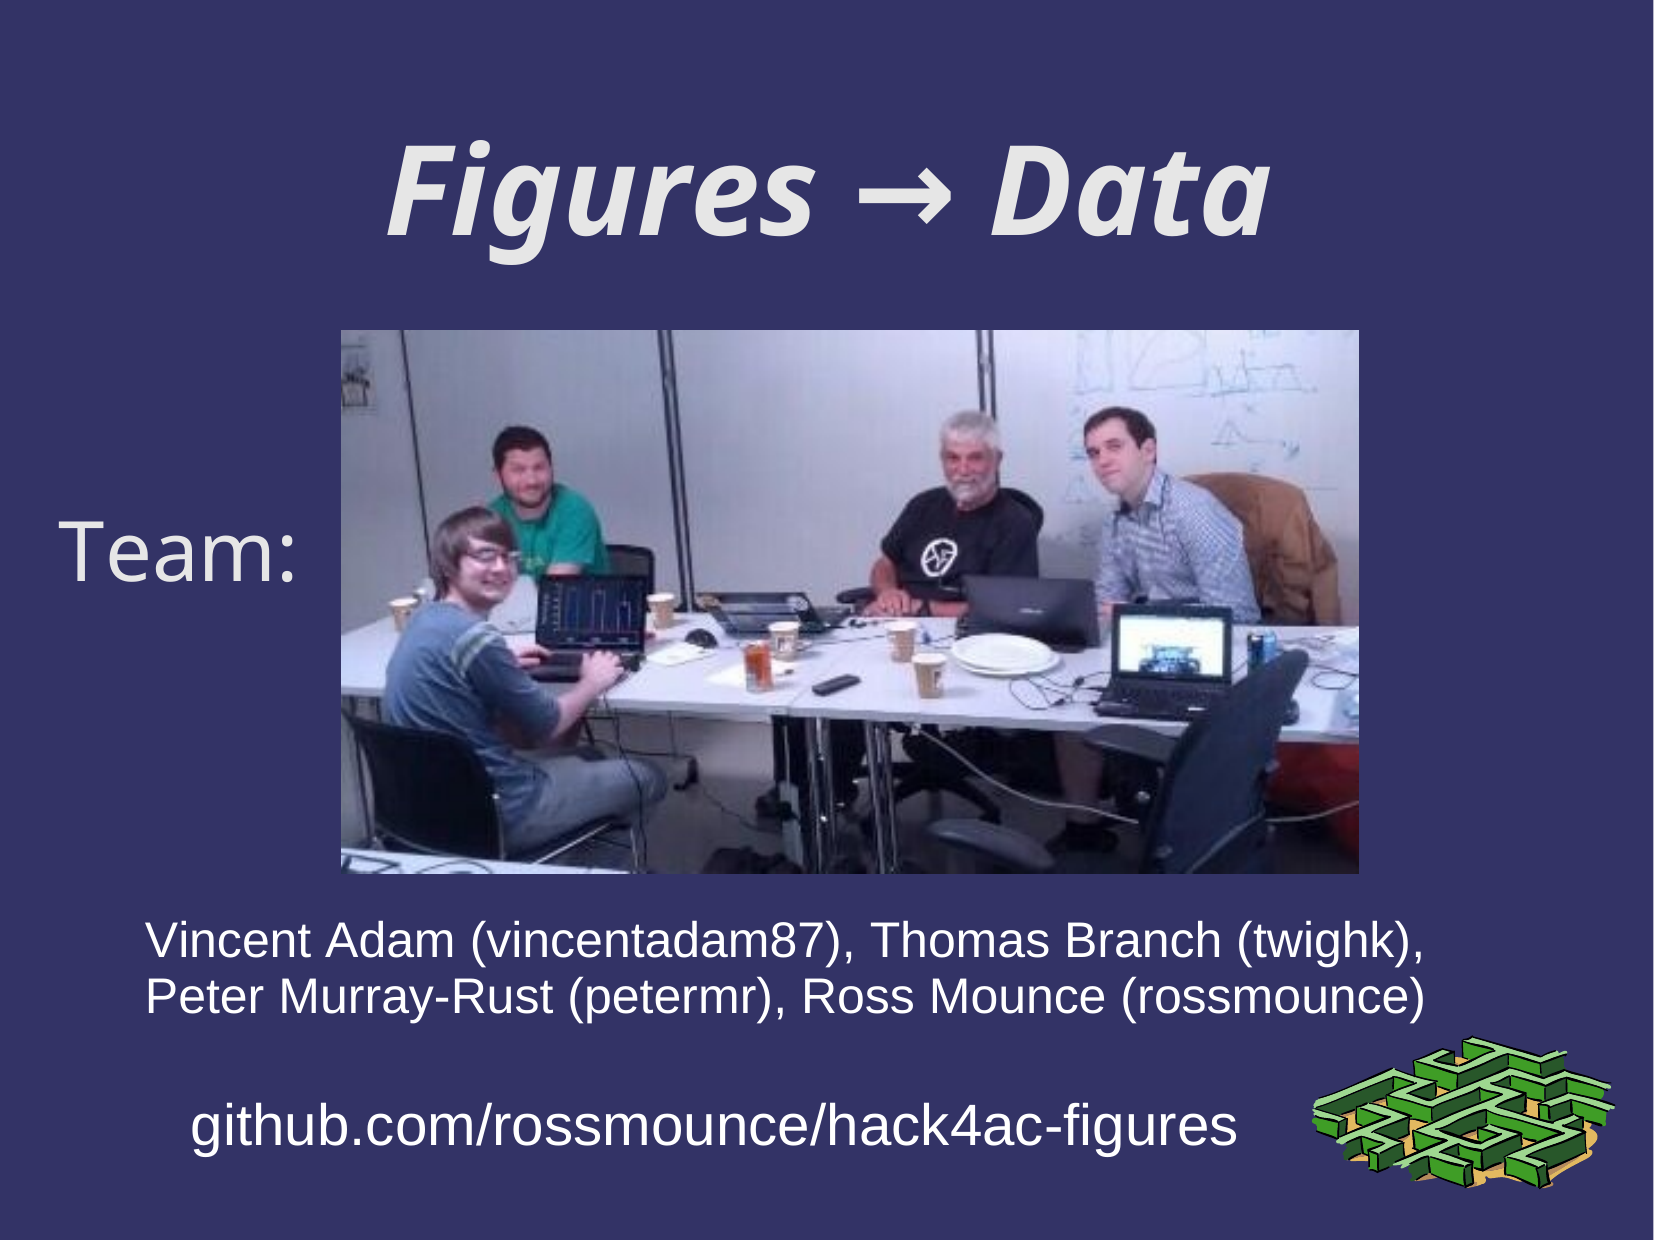

# Figures → Data
Team:
Vincent Adam (vincentadam87), Thomas Branch (twighk),
Peter Murray-Rust (petermr), Ross Mounce (rossmounce)
github.com/rossmounce/hack4ac-figures